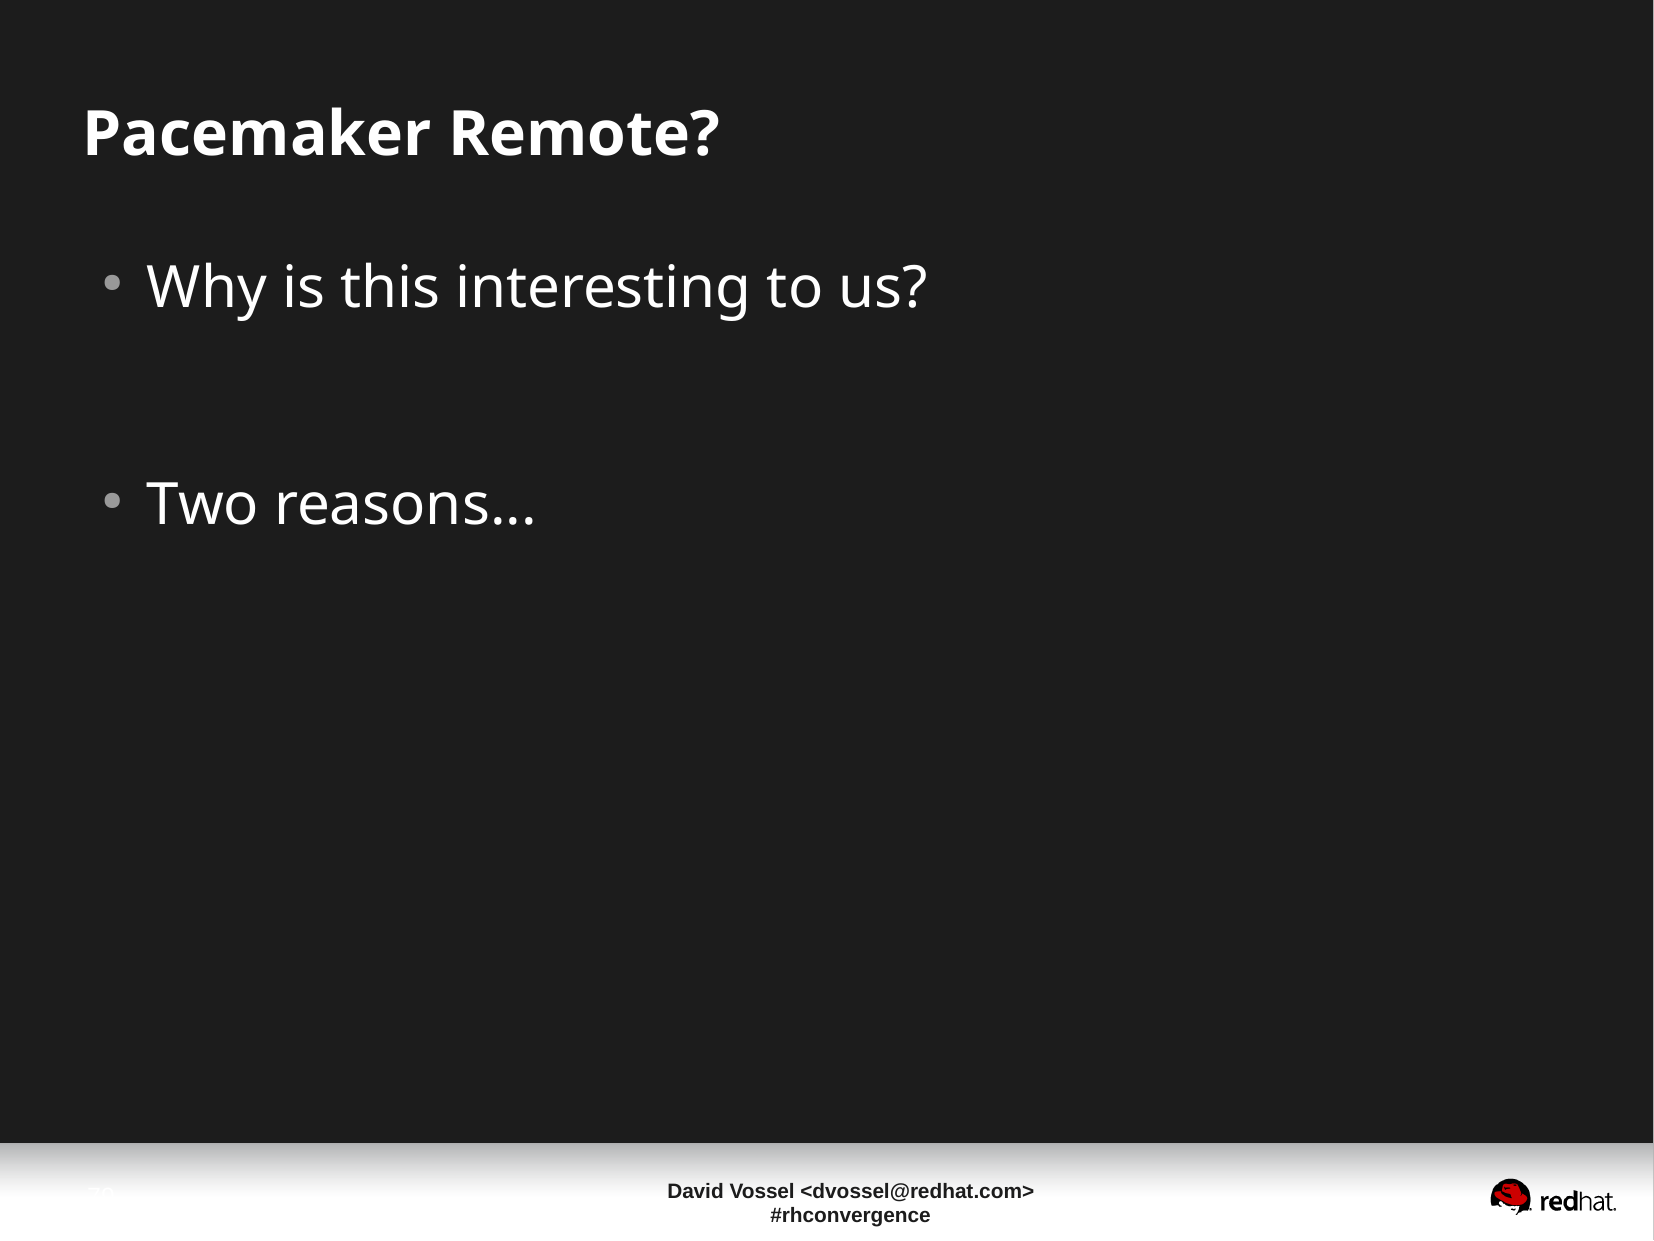

# Pacemaker Remote?
Why is this interesting to us?
Two reasons...